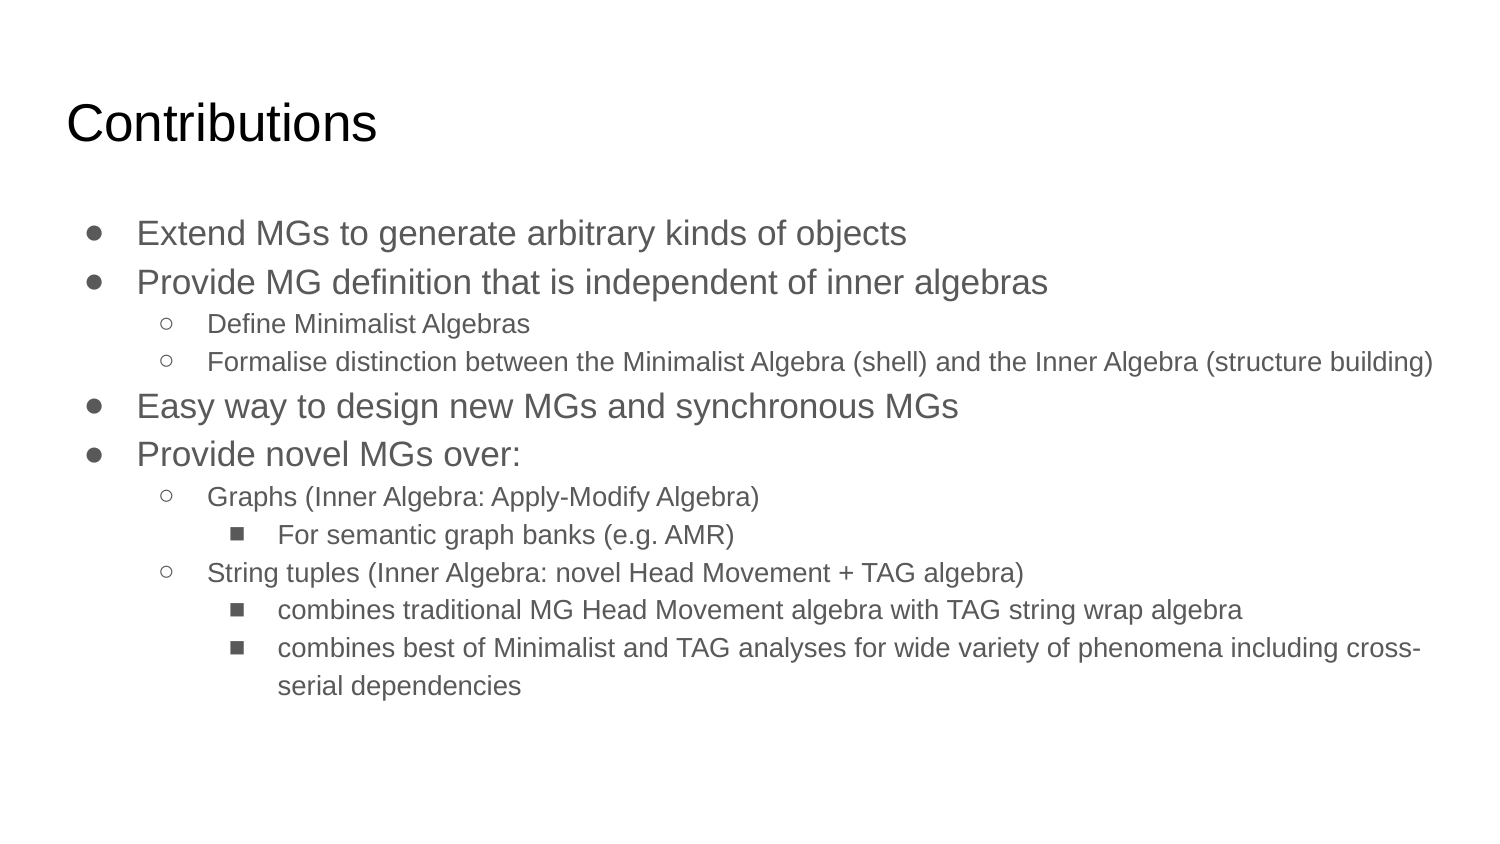

# Contributions
Extend MGs to generate arbitrary kinds of objects
Provide MG definition that is independent of inner algebras
Define Minimalist Algebras
Formalise distinction between the Minimalist Algebra (shell) and the Inner Algebra (structure building)
Easy way to design new MGs and synchronous MGs
Provide novel MGs over:
Graphs (Inner Algebra: Apply-Modify Algebra)
For semantic graph banks (e.g. AMR)
String tuples (Inner Algebra: novel Head Movement + TAG algebra)
combines traditional MG Head Movement algebra with TAG string wrap algebra
combines best of Minimalist and TAG analyses for wide variety of phenomena including cross-serial dependencies